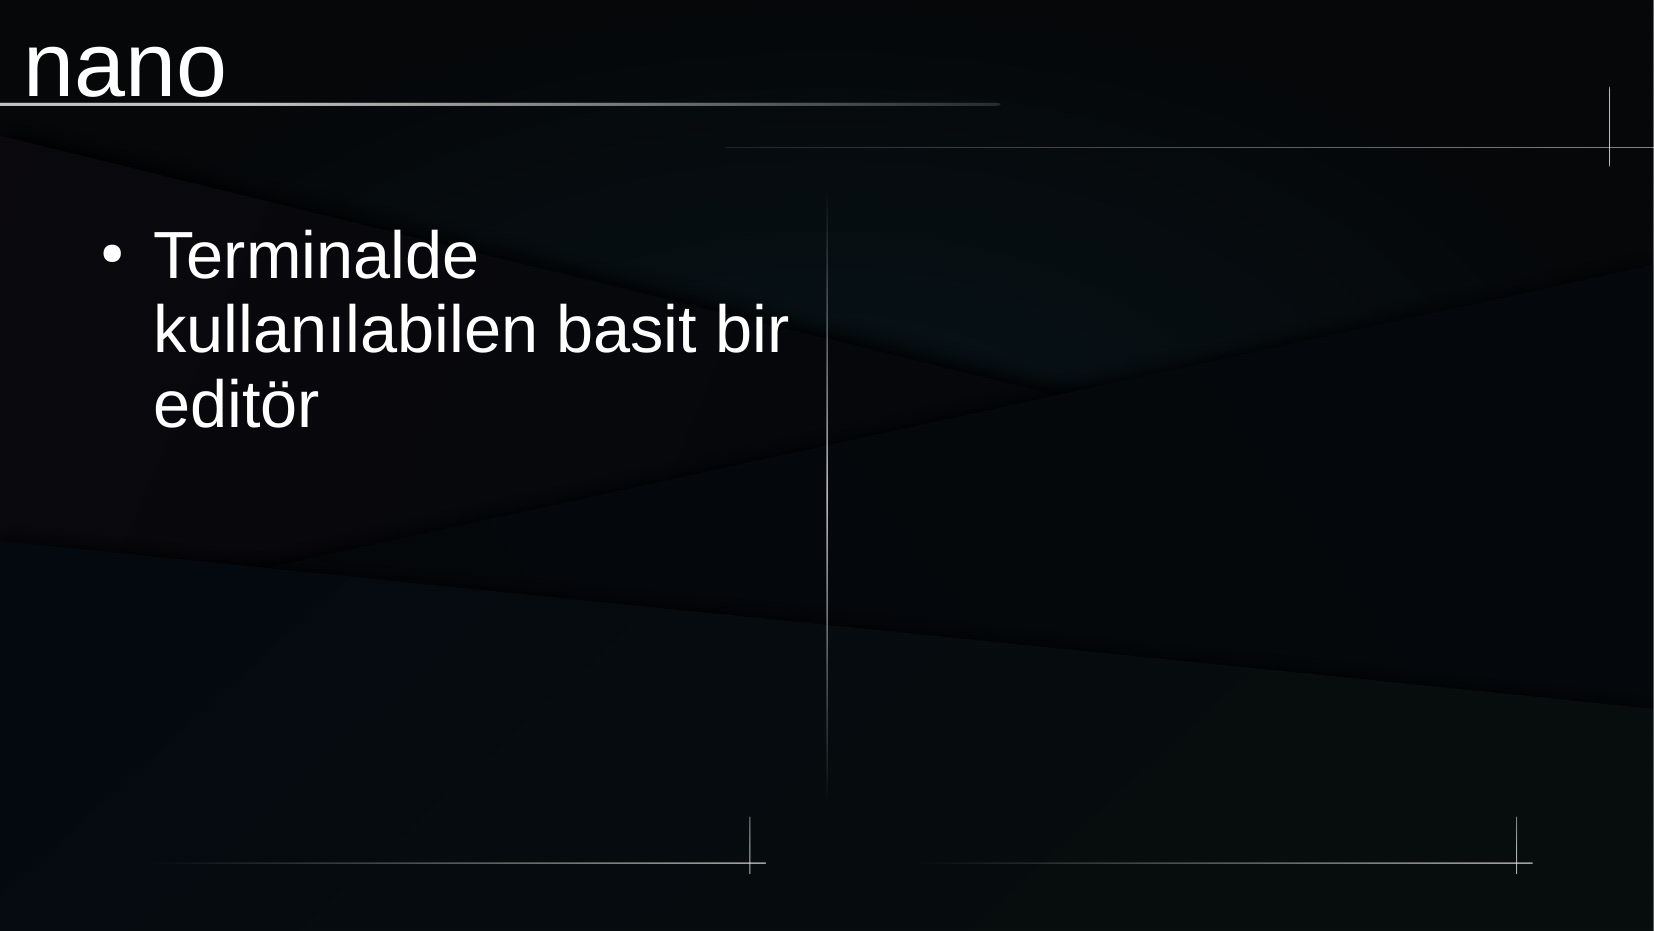

# nano
Terminalde kullanılabilen basit bir editör